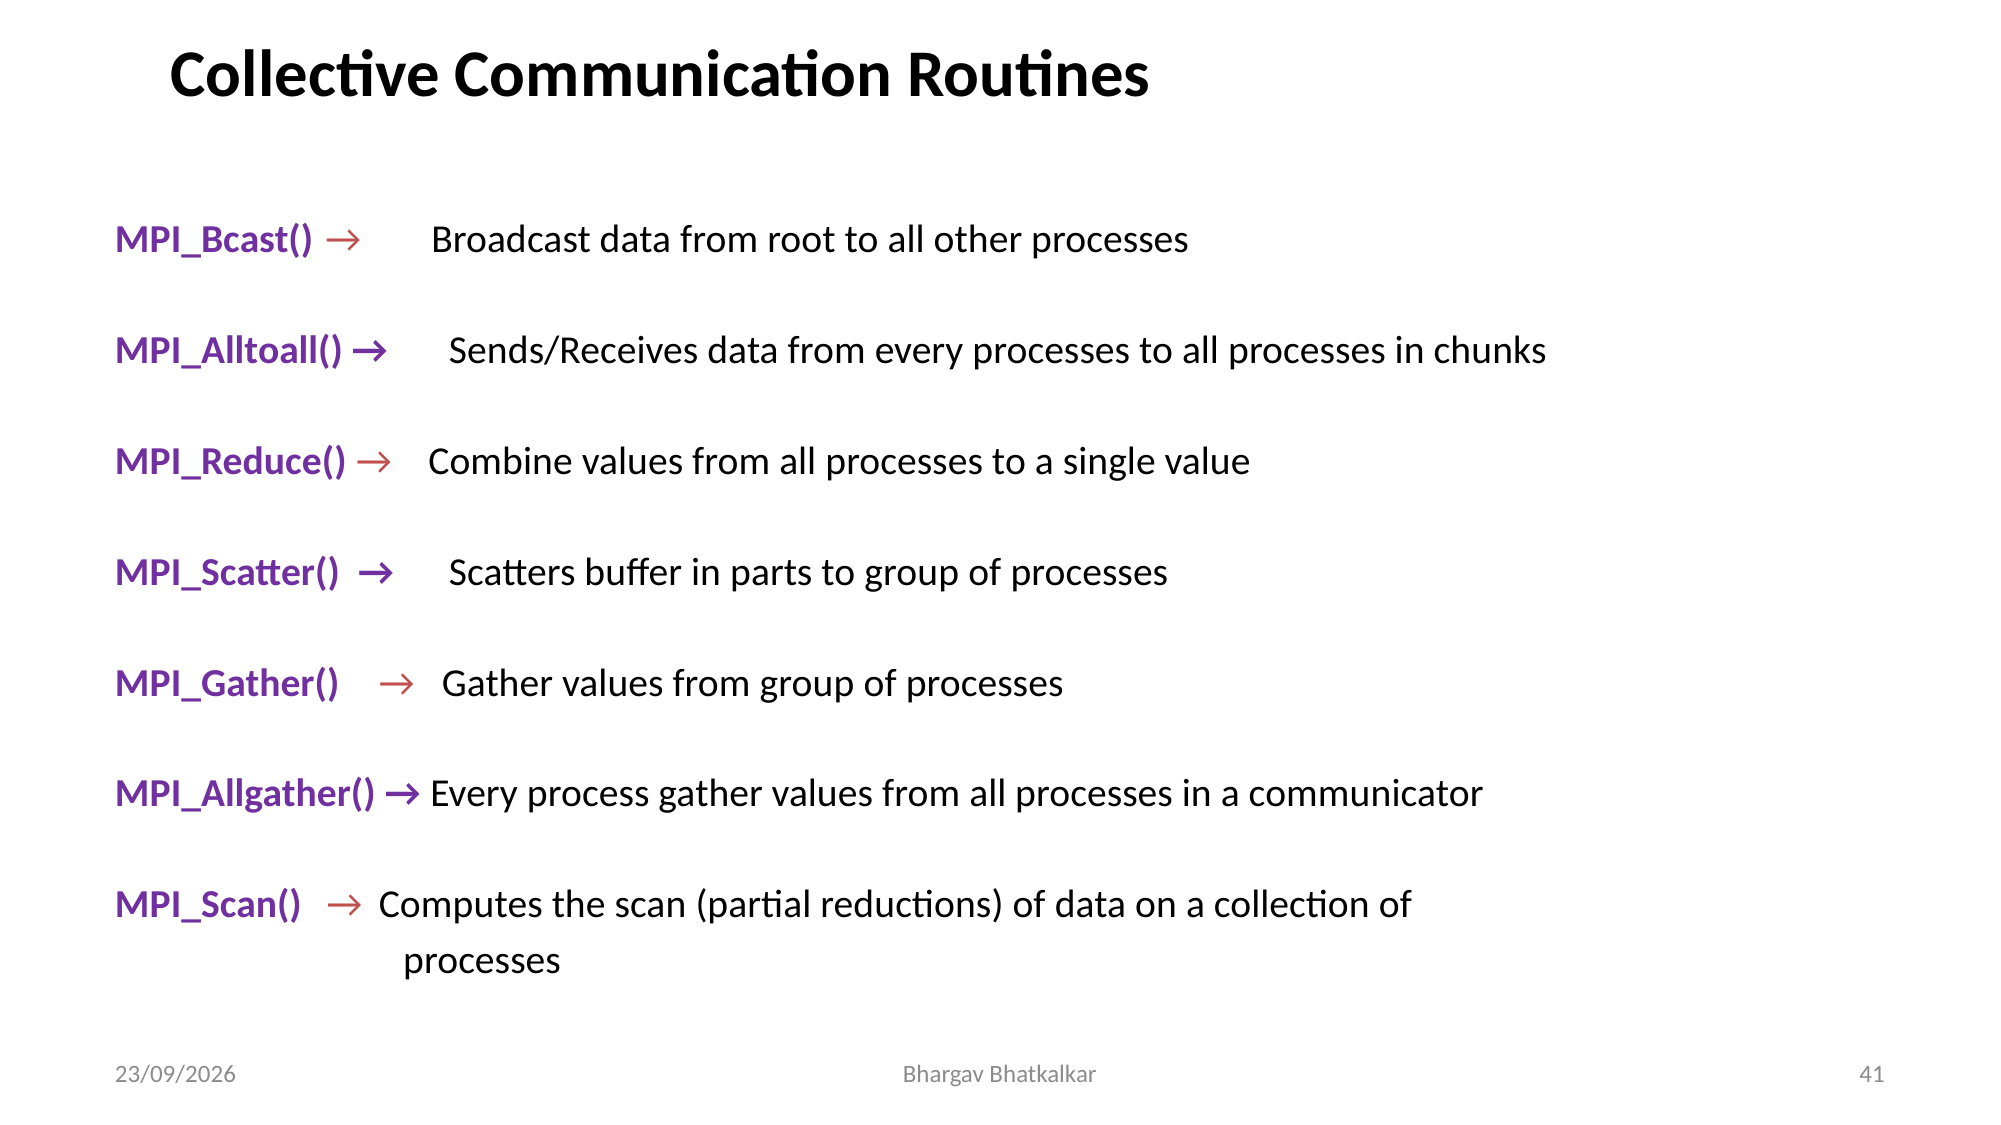

# Collective Communication Routines
MPI_Bcast() 	→ 	 Broadcast data from root to all other processes
MPI_Alltoall() → 	Sends/Receives data from every processes to all processes in chunks
MPI_Reduce() → Combine values from all processes to a single value
MPI_Scatter() → 	Scatters buffer in parts to group of processes
MPI_Gather() 	→ Gather values from group of processes
MPI_Allgather() → Every process gather values from all processes in a communicator
MPI_Scan()	 → 	Computes the scan (partial reductions) of data on a collection of
 processes
Bhargav Bhatkalkar